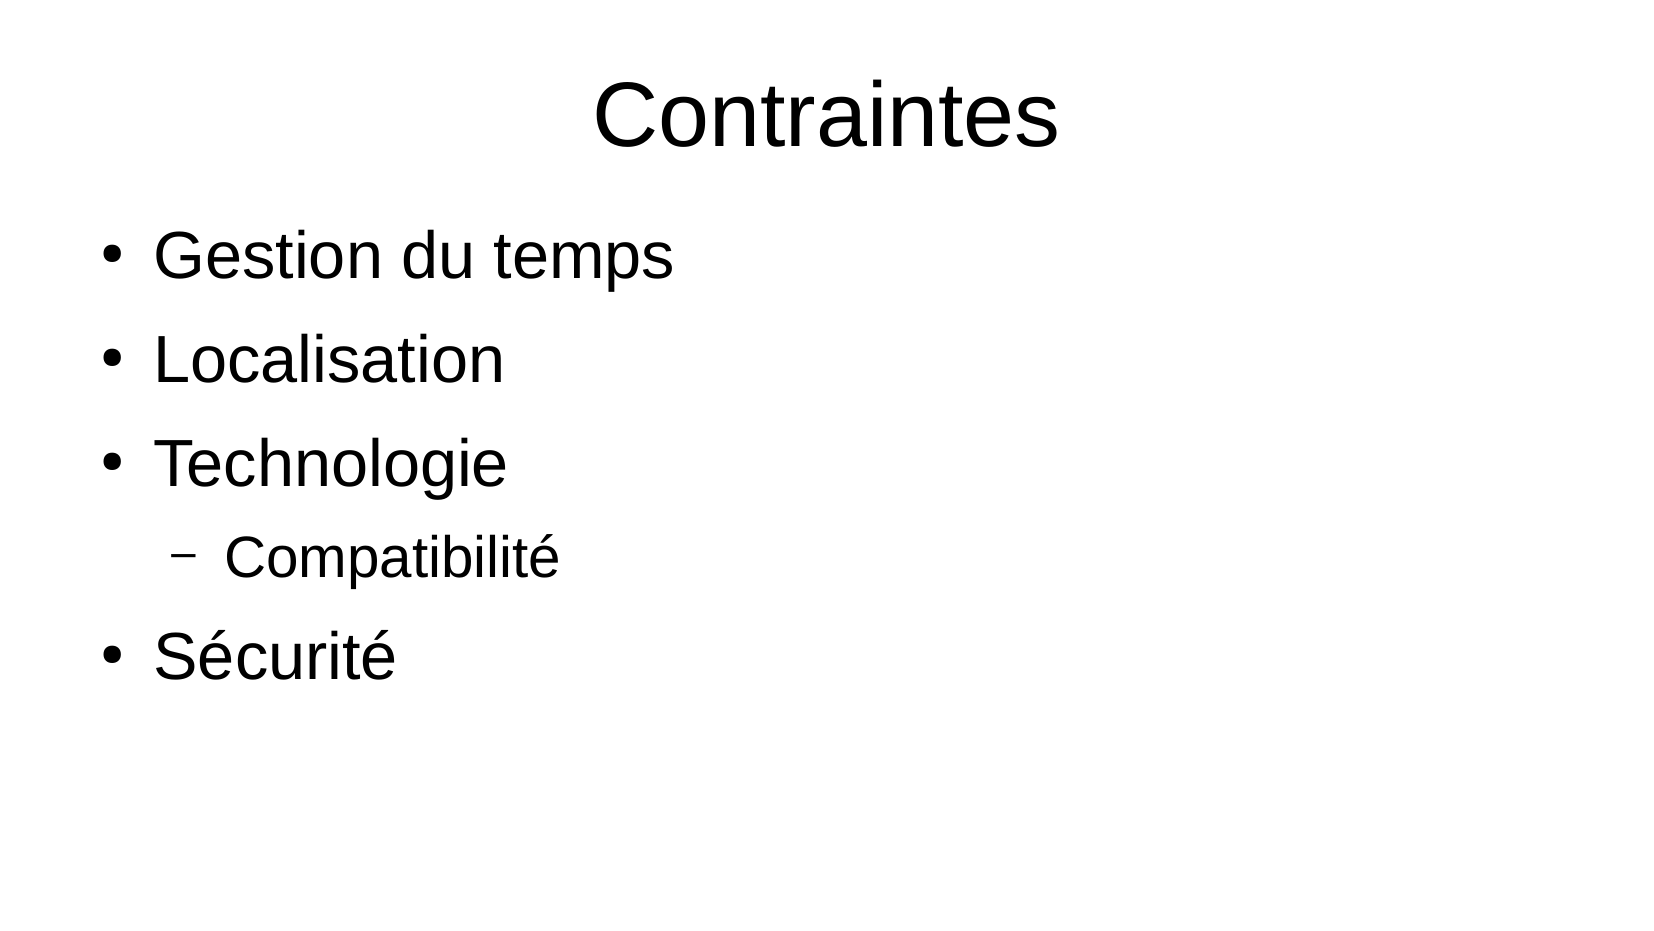

# Contraintes
Gestion du temps
Localisation
Technologie
Compatibilité
Sécurité